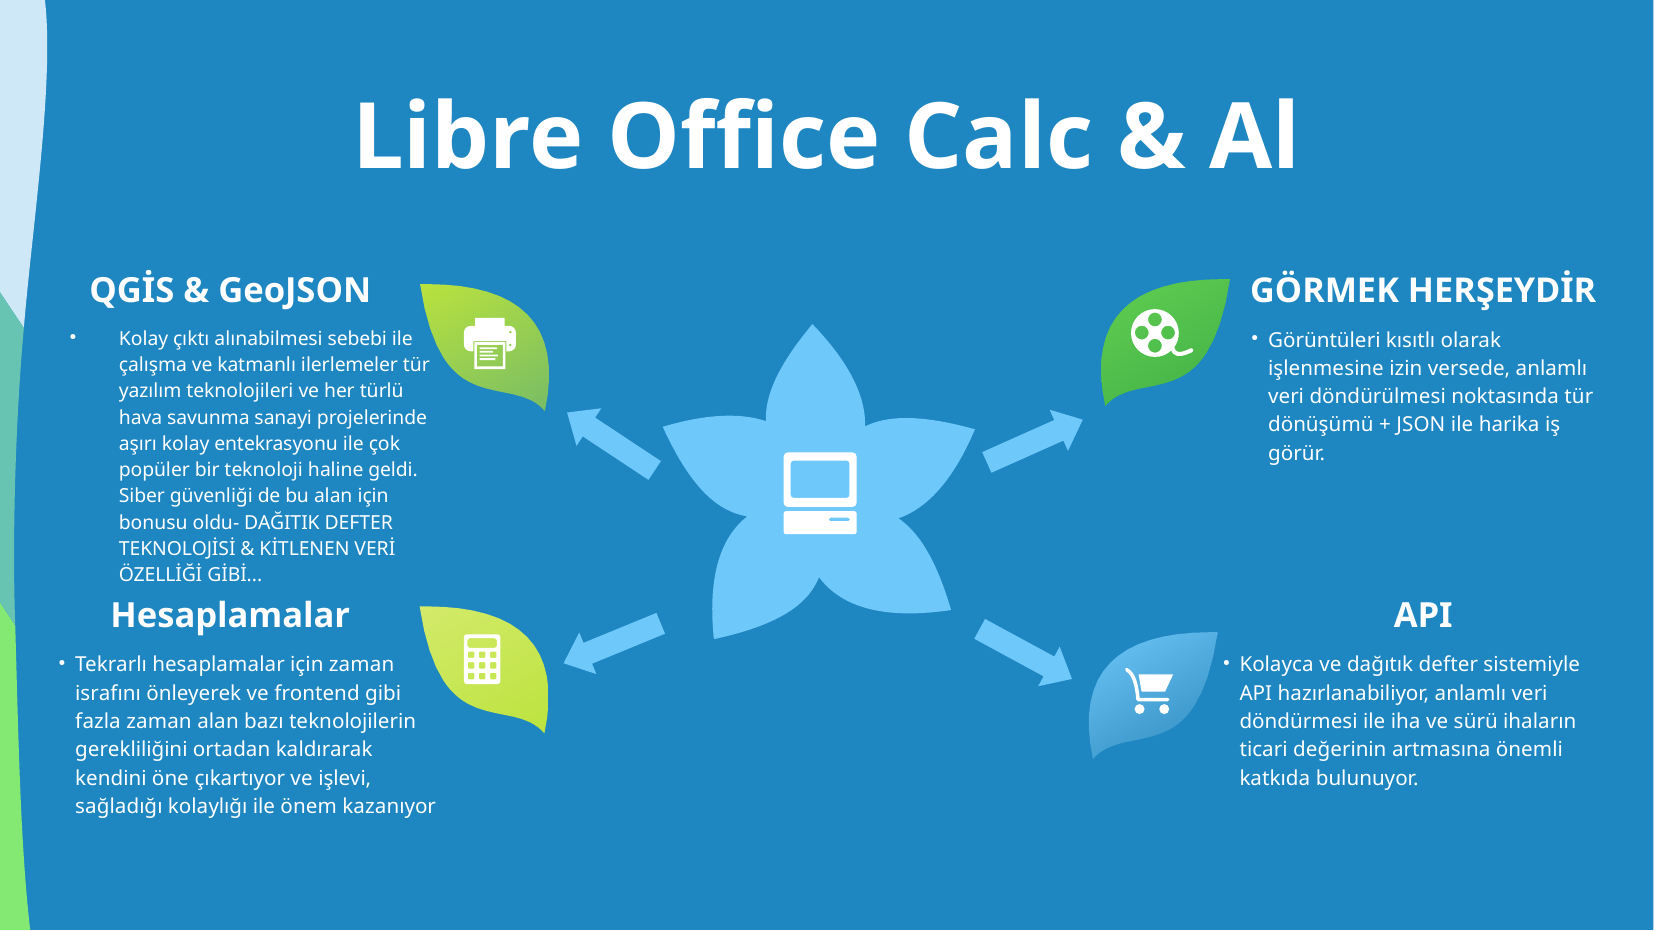

Libre Office Calc & Al
# QGİS & GeoJSON
GÖRMEK HERŞEYDİR
Kolay çıktı alınabilmesi sebebi ile çalışma ve katmanlı ilerlemeler tür yazılım teknolojileri ve her türlü hava savunma sanayi projelerinde aşırı kolay entekrasyonu ile çok popüler bir teknoloji haline geldi. Siber güvenliği de bu alan için bonusu oldu- DAĞITIK DEFTER TEKNOLOJİSİ & KİTLENEN VERİ ÖZELLİĞİ GİBİ...
Görüntüleri kısıtlı olarak işlenmesine izin versede, anlamlı veri döndürülmesi noktasında tür dönüşümü + JSON ile harika iş görür.
Hesaplamalar
API
Tekrarlı hesaplamalar için zaman israfını önleyerek ve frontend gibi fazla zaman alan bazı teknolojilerin gerekliliğini ortadan kaldırarak kendini öne çıkartıyor ve işlevi, sağladığı kolaylığı ile önem kazanıyor
Kolayca ve dağıtık defter sistemiyle API hazırlanabiliyor, anlamlı veri döndürmesi ile iha ve sürü ihaların ticari değerinin artmasına önemli katkıda bulunuyor.